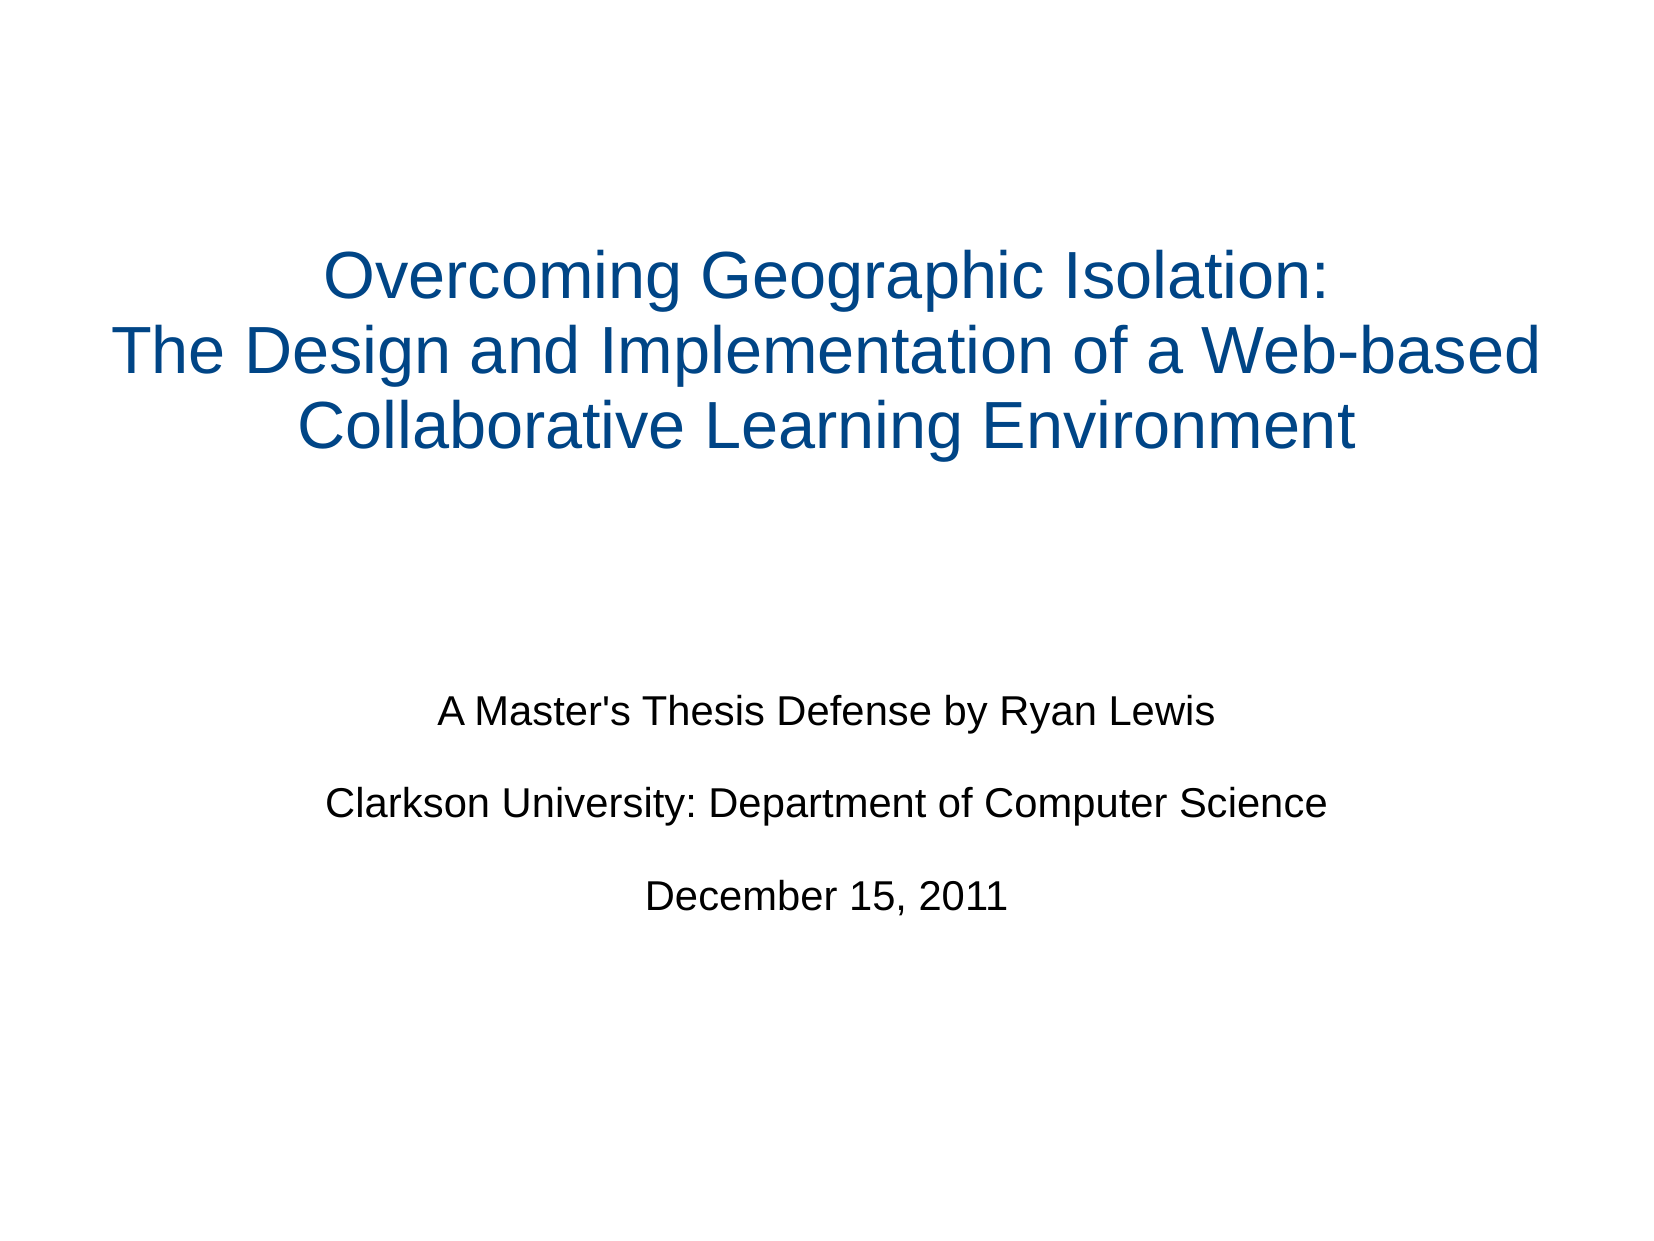

# Overcoming Geographic Isolation:
The Design and Implementation of a Web-based Collaborative Learning Environment
A Master's Thesis Defense by Ryan Lewis
Clarkson University: Department of Computer Science
December 15, 2011